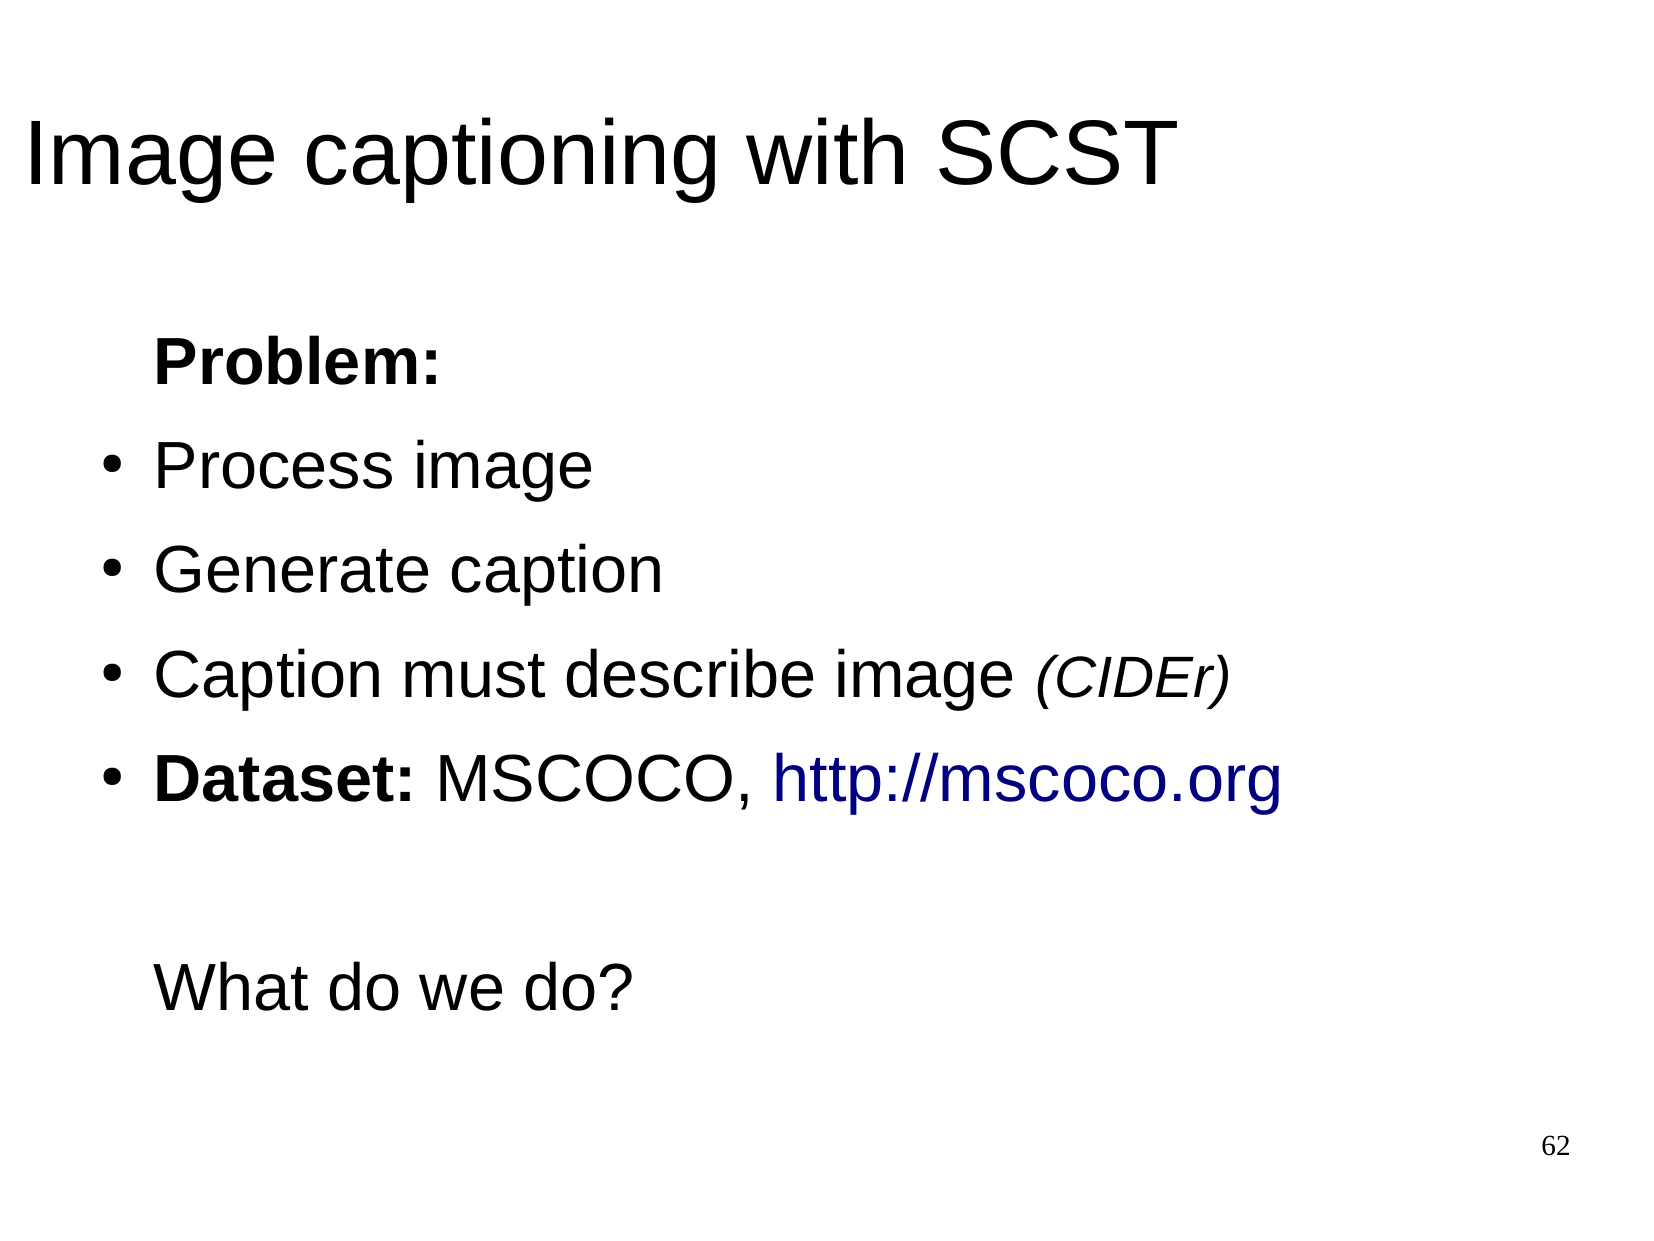

# Image captioning with SCST
Problem:
Process image
Generate caption
Caption must describe image (CIDEr)
Dataset: MSCOCO, http://mscoco.org
What do we do?
62